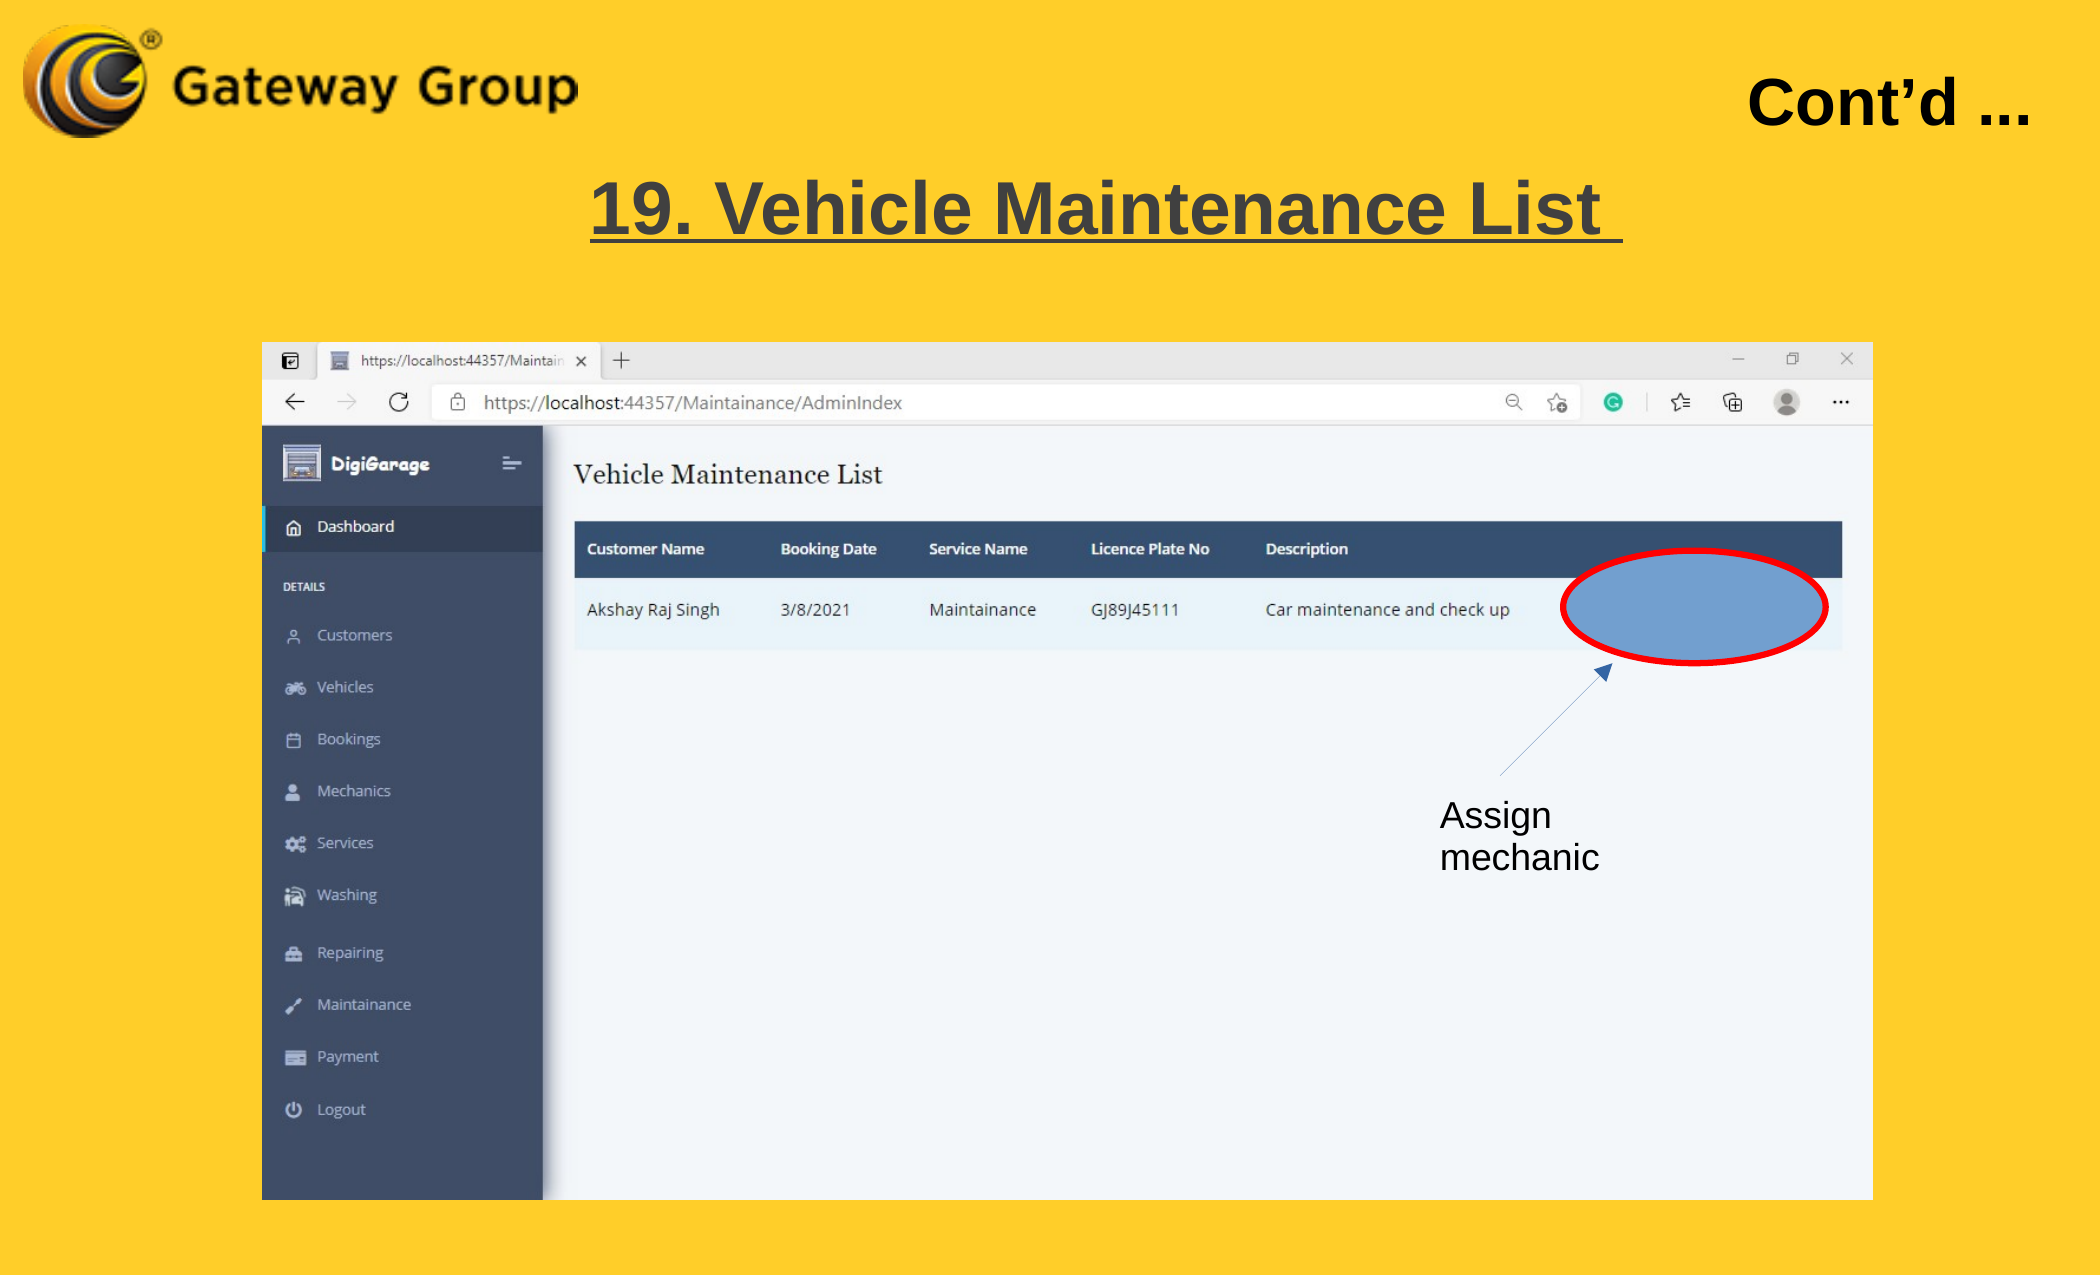

Cont’d ...
19. Vehicle Maintenance List
Assign mechanic